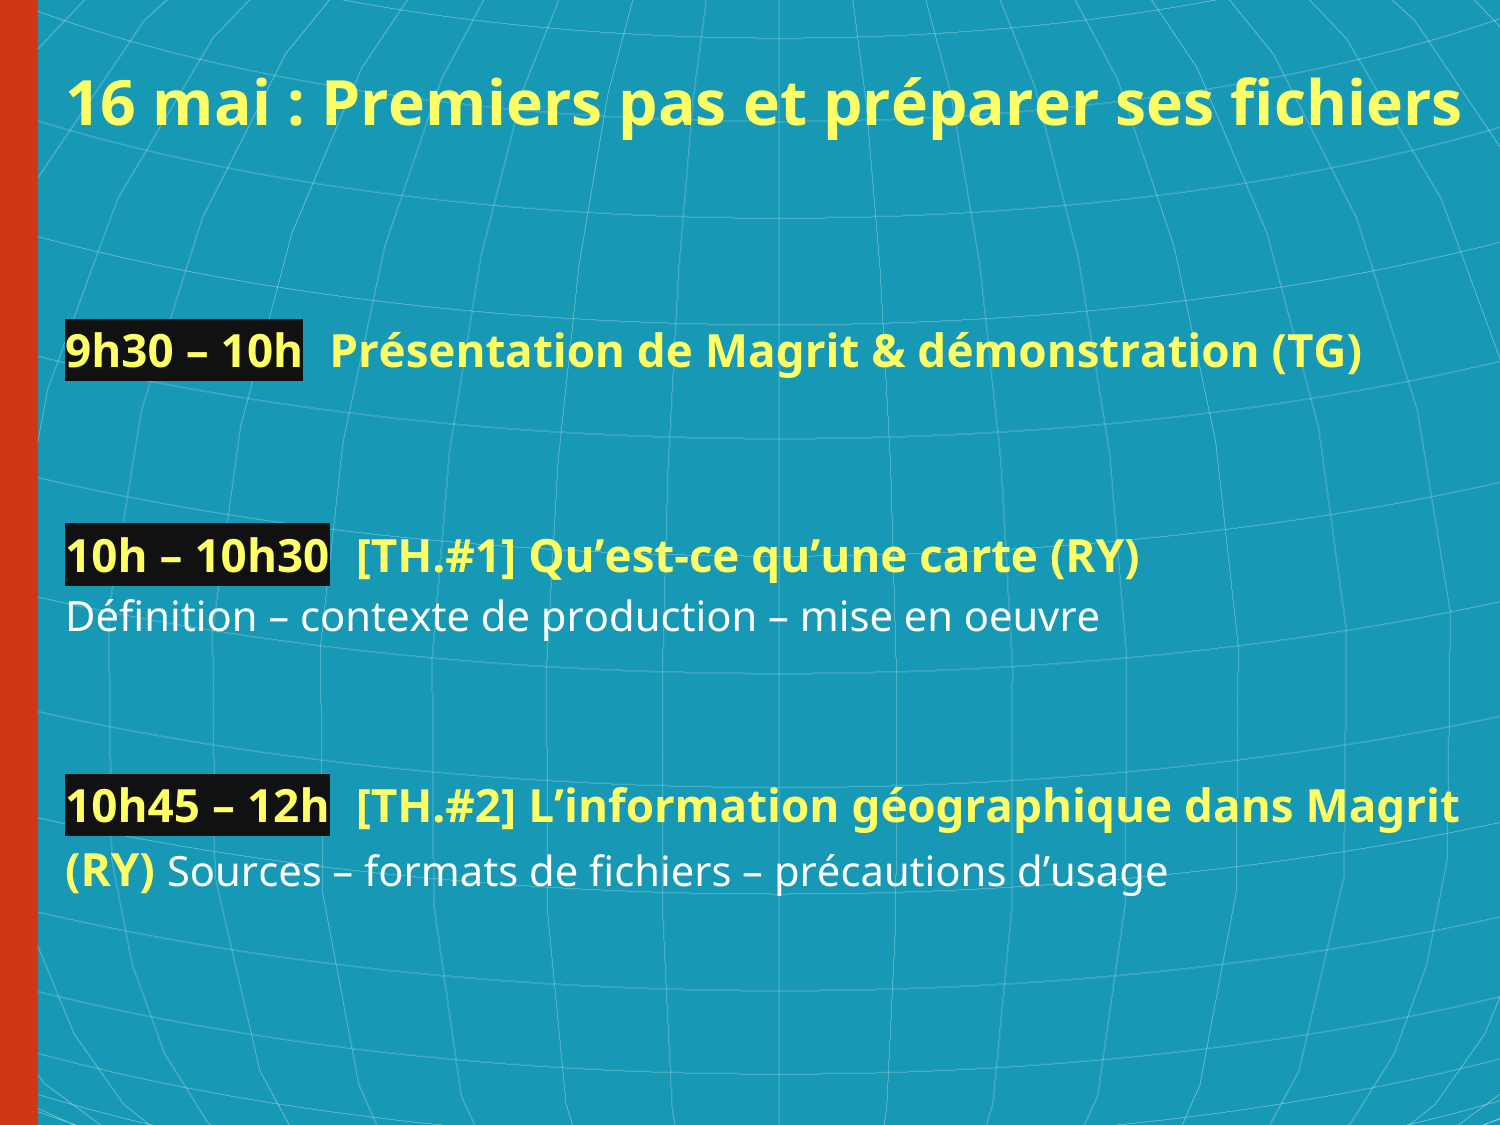

# 16 mai : Premiers pas et préparer ses fichiers 9h30 – 10h Présentation de Magrit & démonstration (TG) 10h – 10h30 [TH.#1] Qu’est-ce qu’une carte (RY) Définition – contexte de production – mise en oeuvre 10h45 – 12h [TH.#2] L’information géographique dans Magrit (RY) Sources – formats de fichiers – précautions d’usage